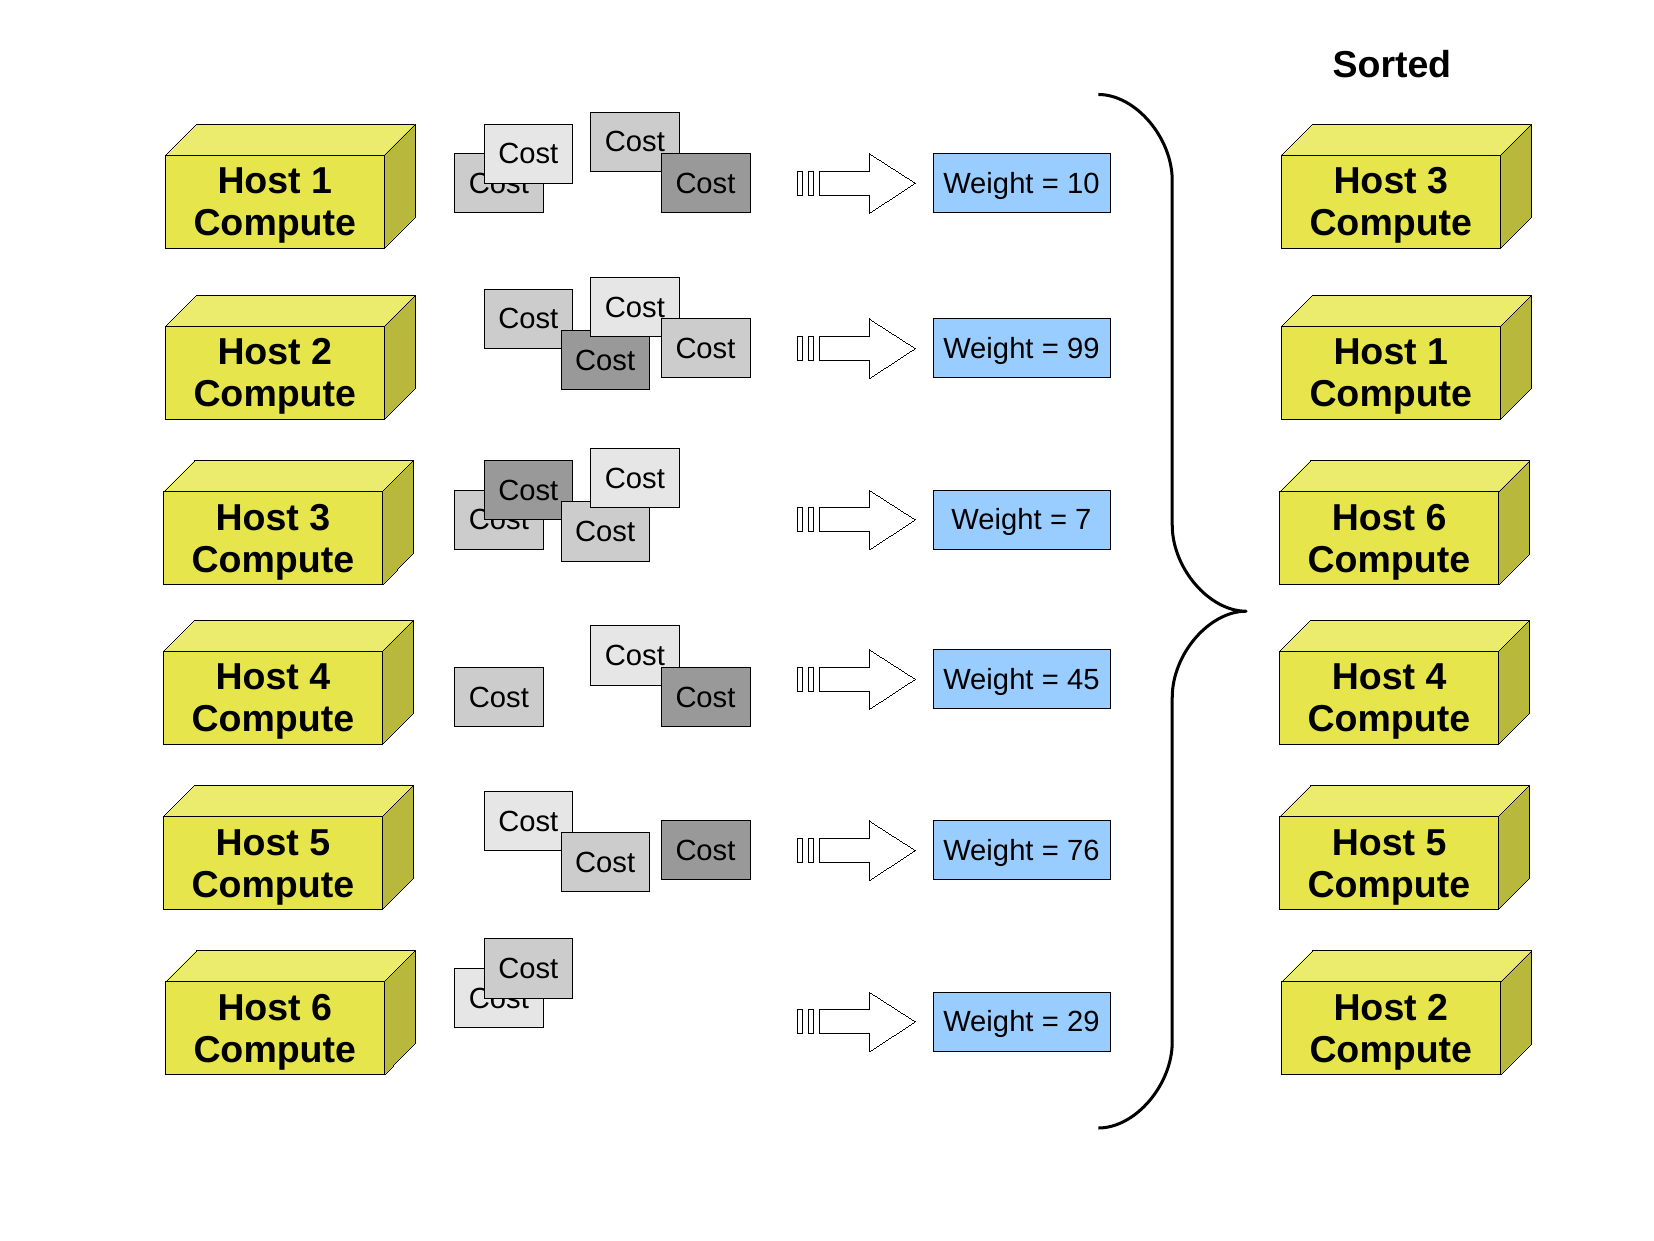

Sorted
Cost
Host 1
Compute
Cost
Host 3
Compute
Cost
Cost
Weight = 10
Cost
Cost
Host 2
Compute
Host 1
Compute
Cost
Weight = 99
Cost
Cost
Host 3
Compute
Cost
Host 6
Compute
Cost
Weight = 7
Cost
Host 4
Compute
Host 4
Compute
Cost
Weight = 45
Cost
Cost
Host 5
Compute
Host 5
Compute
Cost
Cost
Weight = 76
Cost
Cost
Host 6
Compute
Host 2
Compute
Cost
Weight = 29